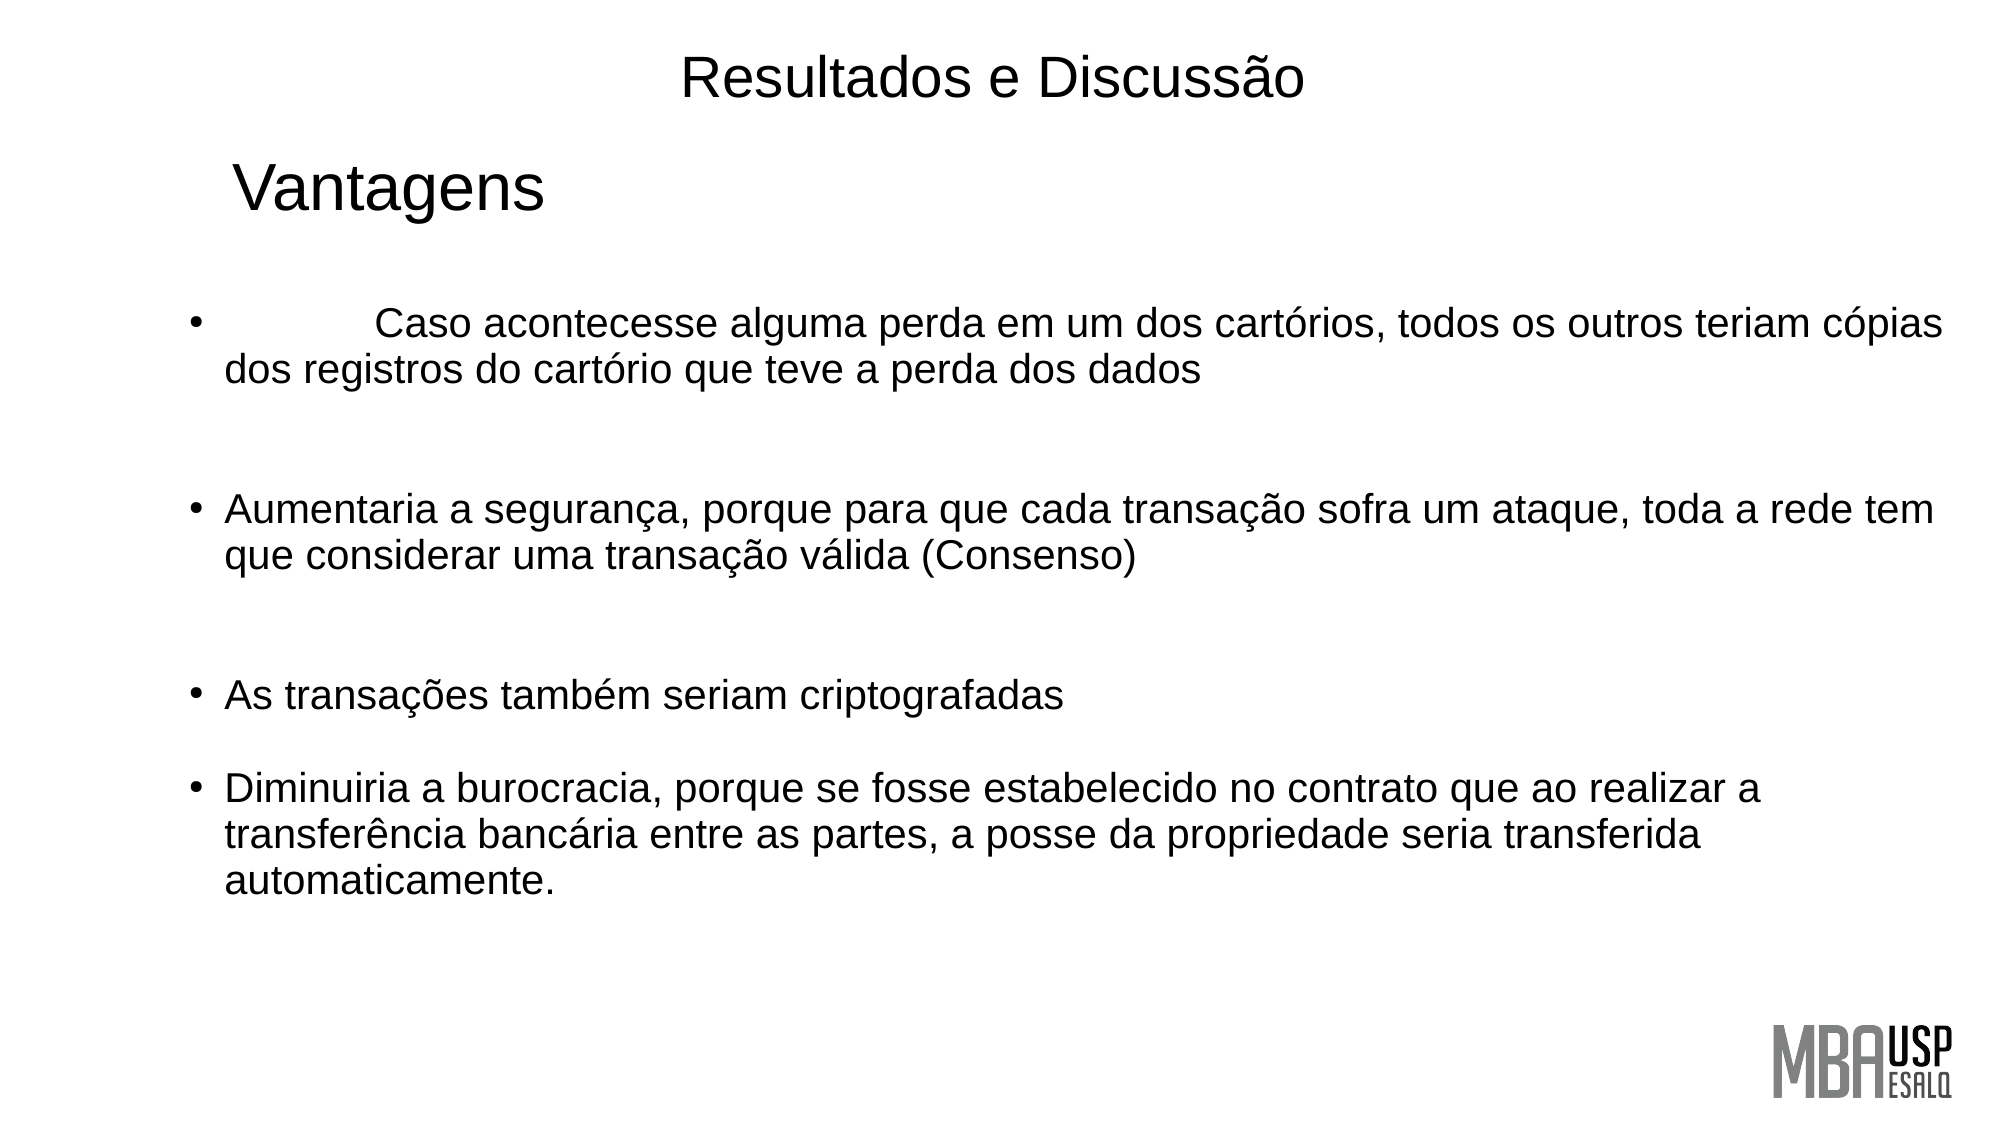

Resultados e Discussão
	Vantagens
	Caso acontecesse alguma perda em um dos cartórios, todos os outros teriam cópias dos registros do cartório que teve a perda dos dados
Aumentaria a segurança, porque para que cada transação sofra um ataque, toda a rede tem que considerar uma transação válida (Consenso)
As transações também seriam criptografadas
Diminuiria a burocracia, porque se fosse estabelecido no contrato que ao realizar a transferência bancária entre as partes, a posse da propriedade seria transferida automaticamente.